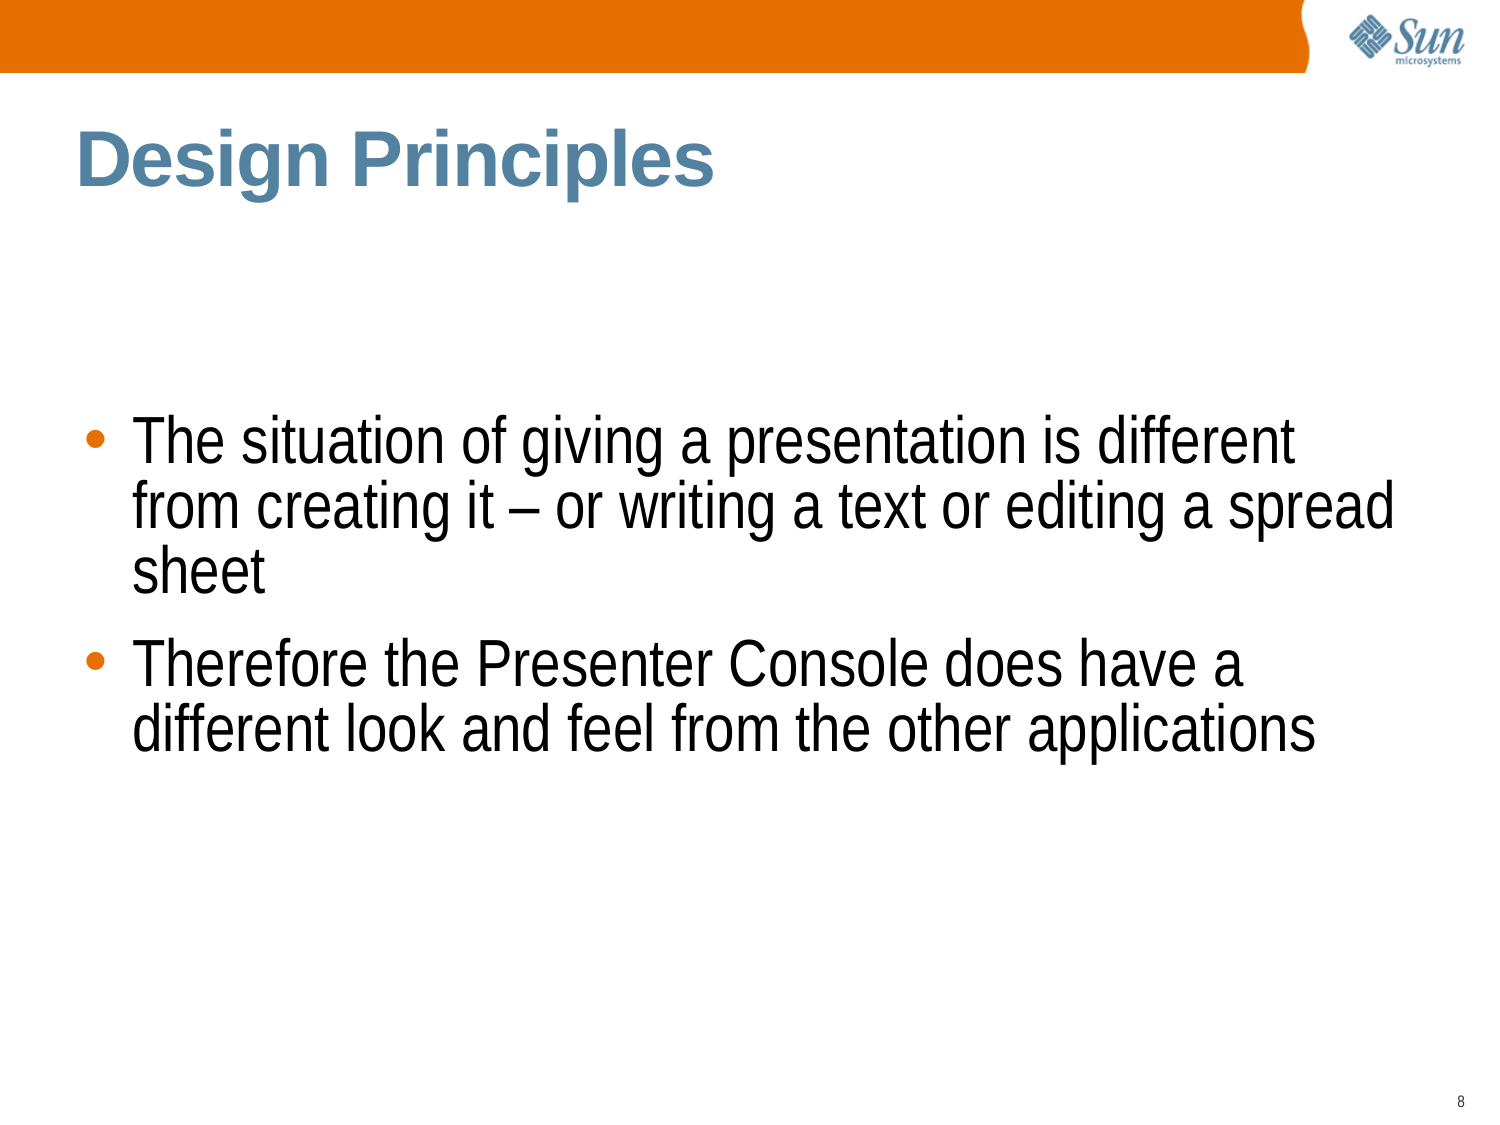

# Design Principles
The situation of giving a presentation is different from creating it – or writing a text or editing a spread sheet
Therefore the Presenter Console does have a different look and feel from the other applications